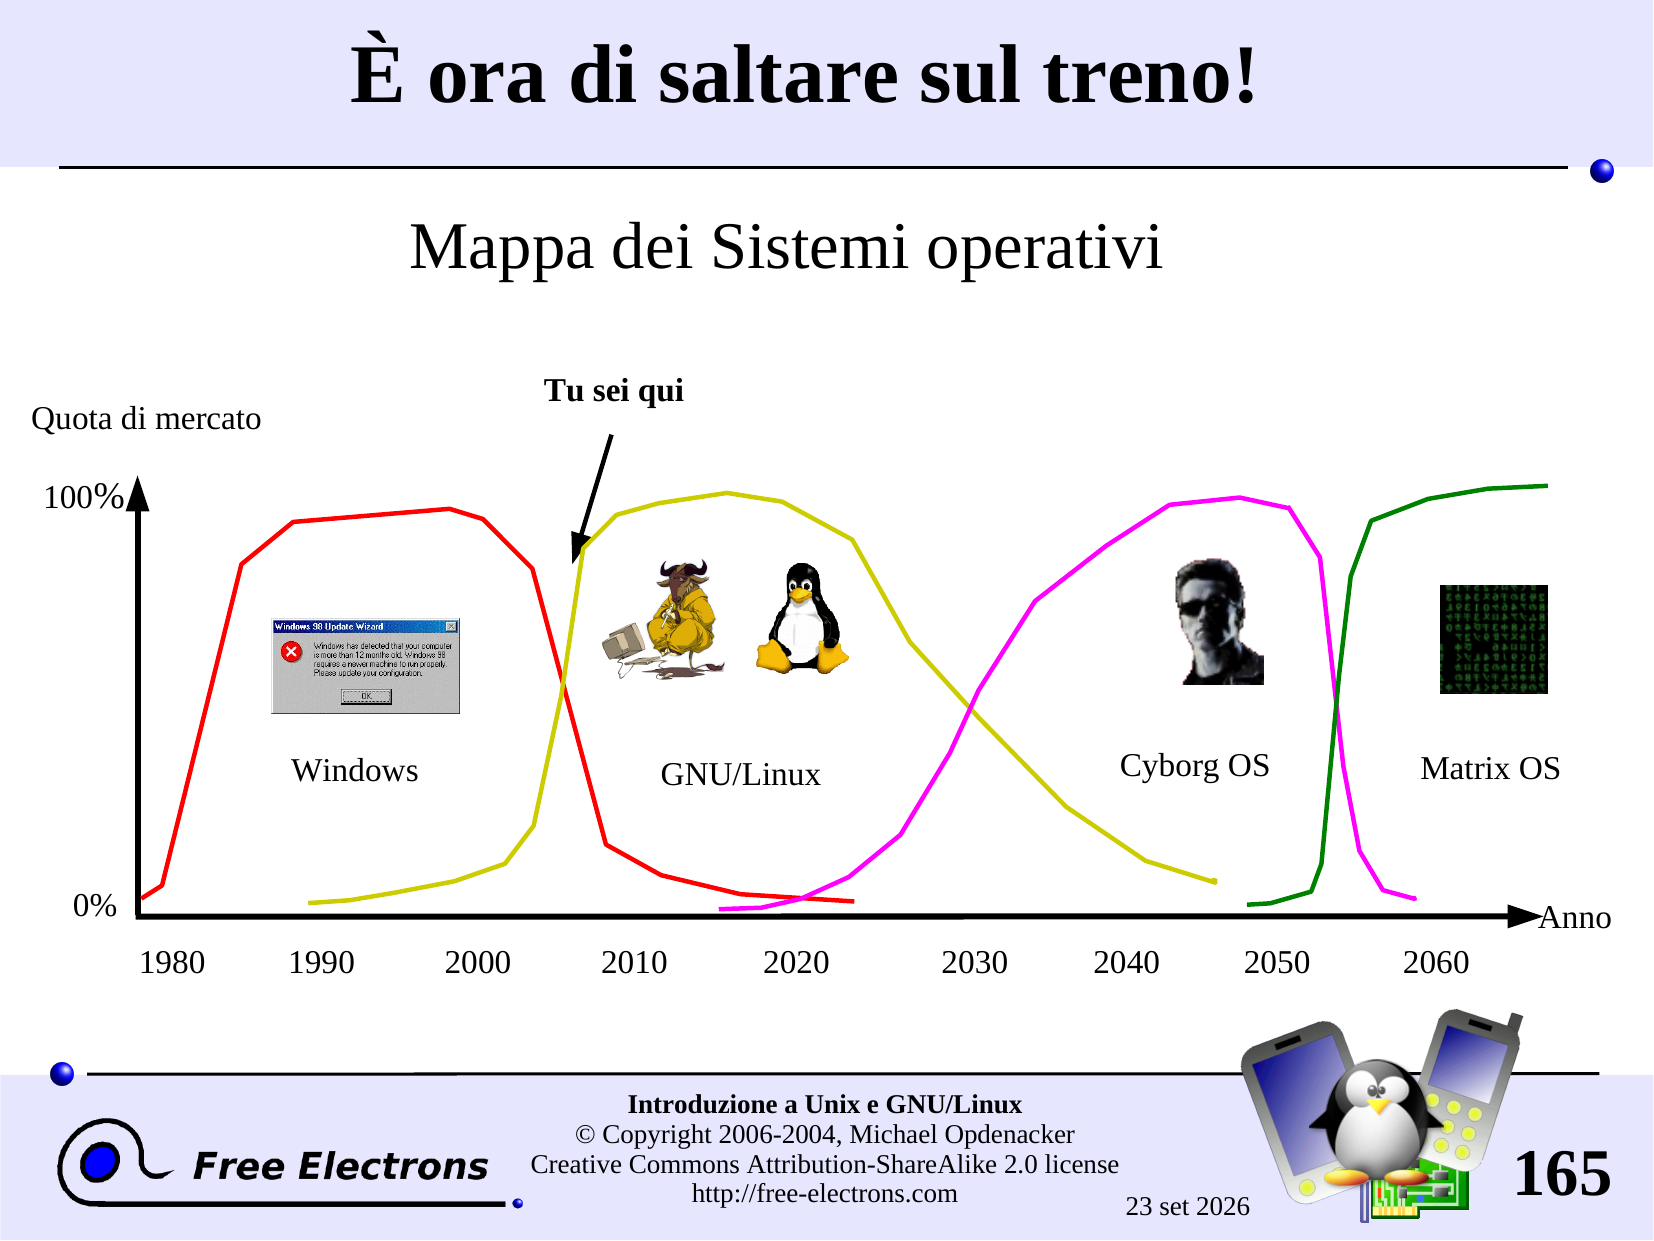

# È ora di saltare sul treno!
Mappa dei Sistemi operativi
Tu sei qui
Quota di mercato
100%
Cyborg OS
Matrix OS
Windows
GNU/Linux
0%
Anno
1980
1990
2000
2010
2020
2030
2040
2050
2060